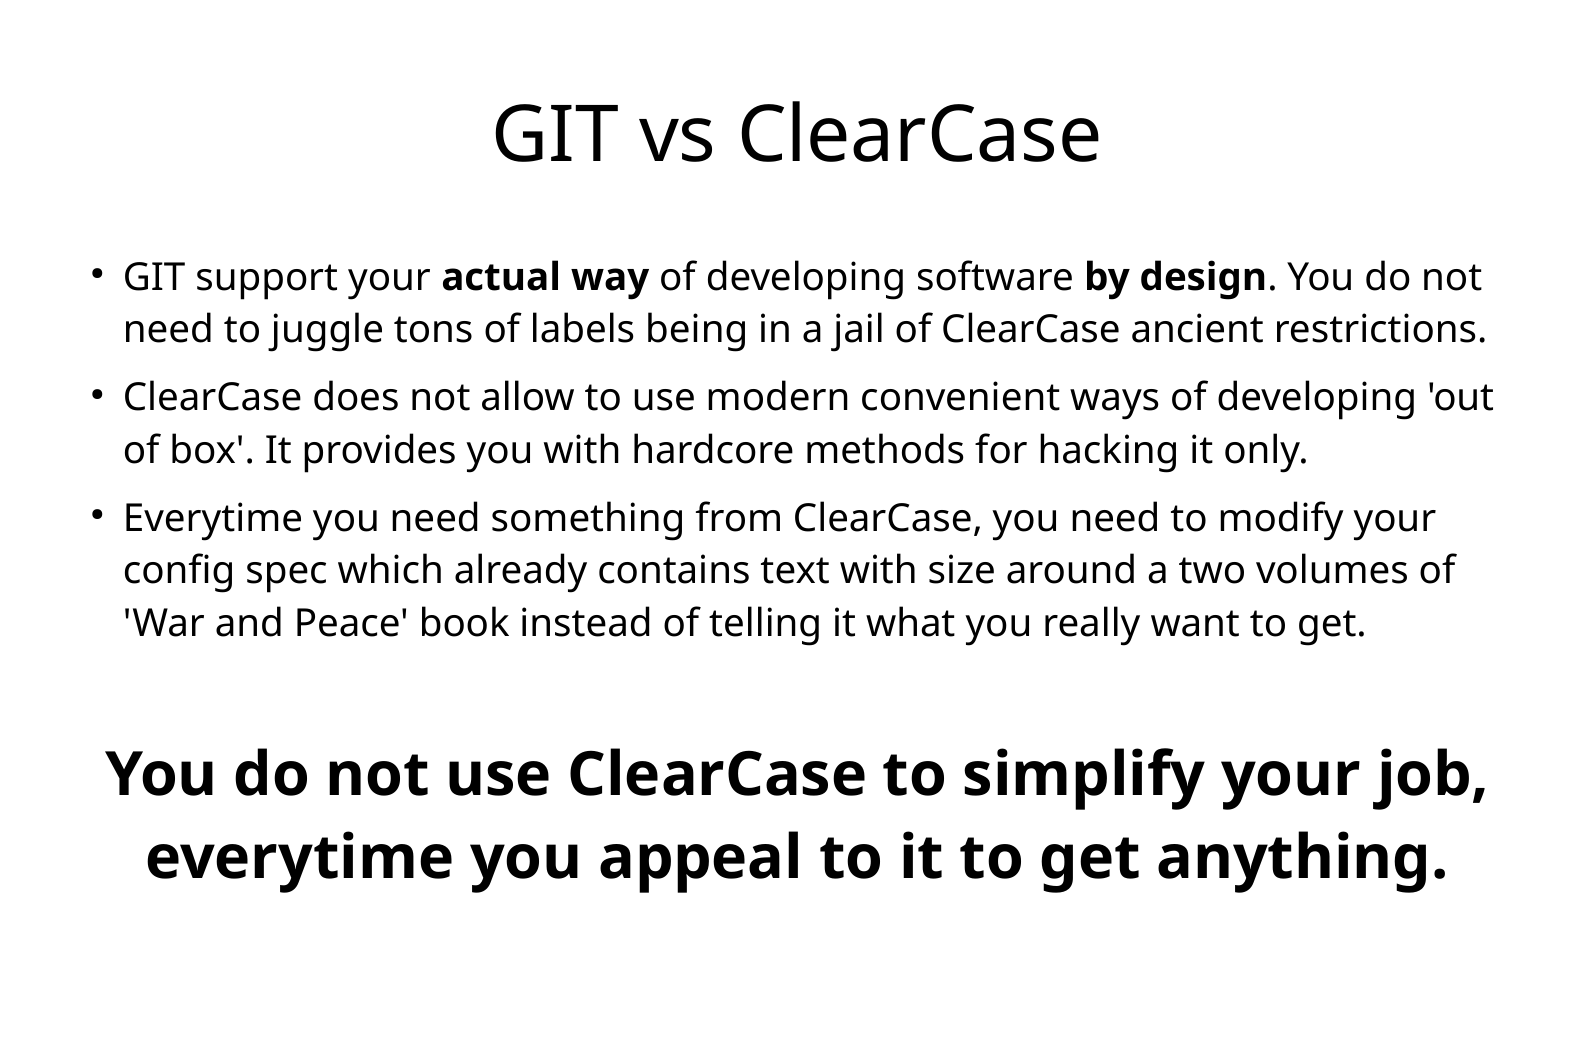

# GIT vs ClearCase
GIT support your actual way of developing software by design. You do not need to juggle tons of labels being in a jail of ClearCase ancient restrictions.
ClearCase does not allow to use modern convenient ways of developing 'out of box'. It provides you with hardcore methods for hacking it only.
Everytime you need something from ClearCase, you need to modify your config spec which already contains text with size around a two volumes of 'War and Peace' book instead of telling it what you really want to get.
You do not use ClearCase to simplify your job, everytime you appeal to it to get anything.